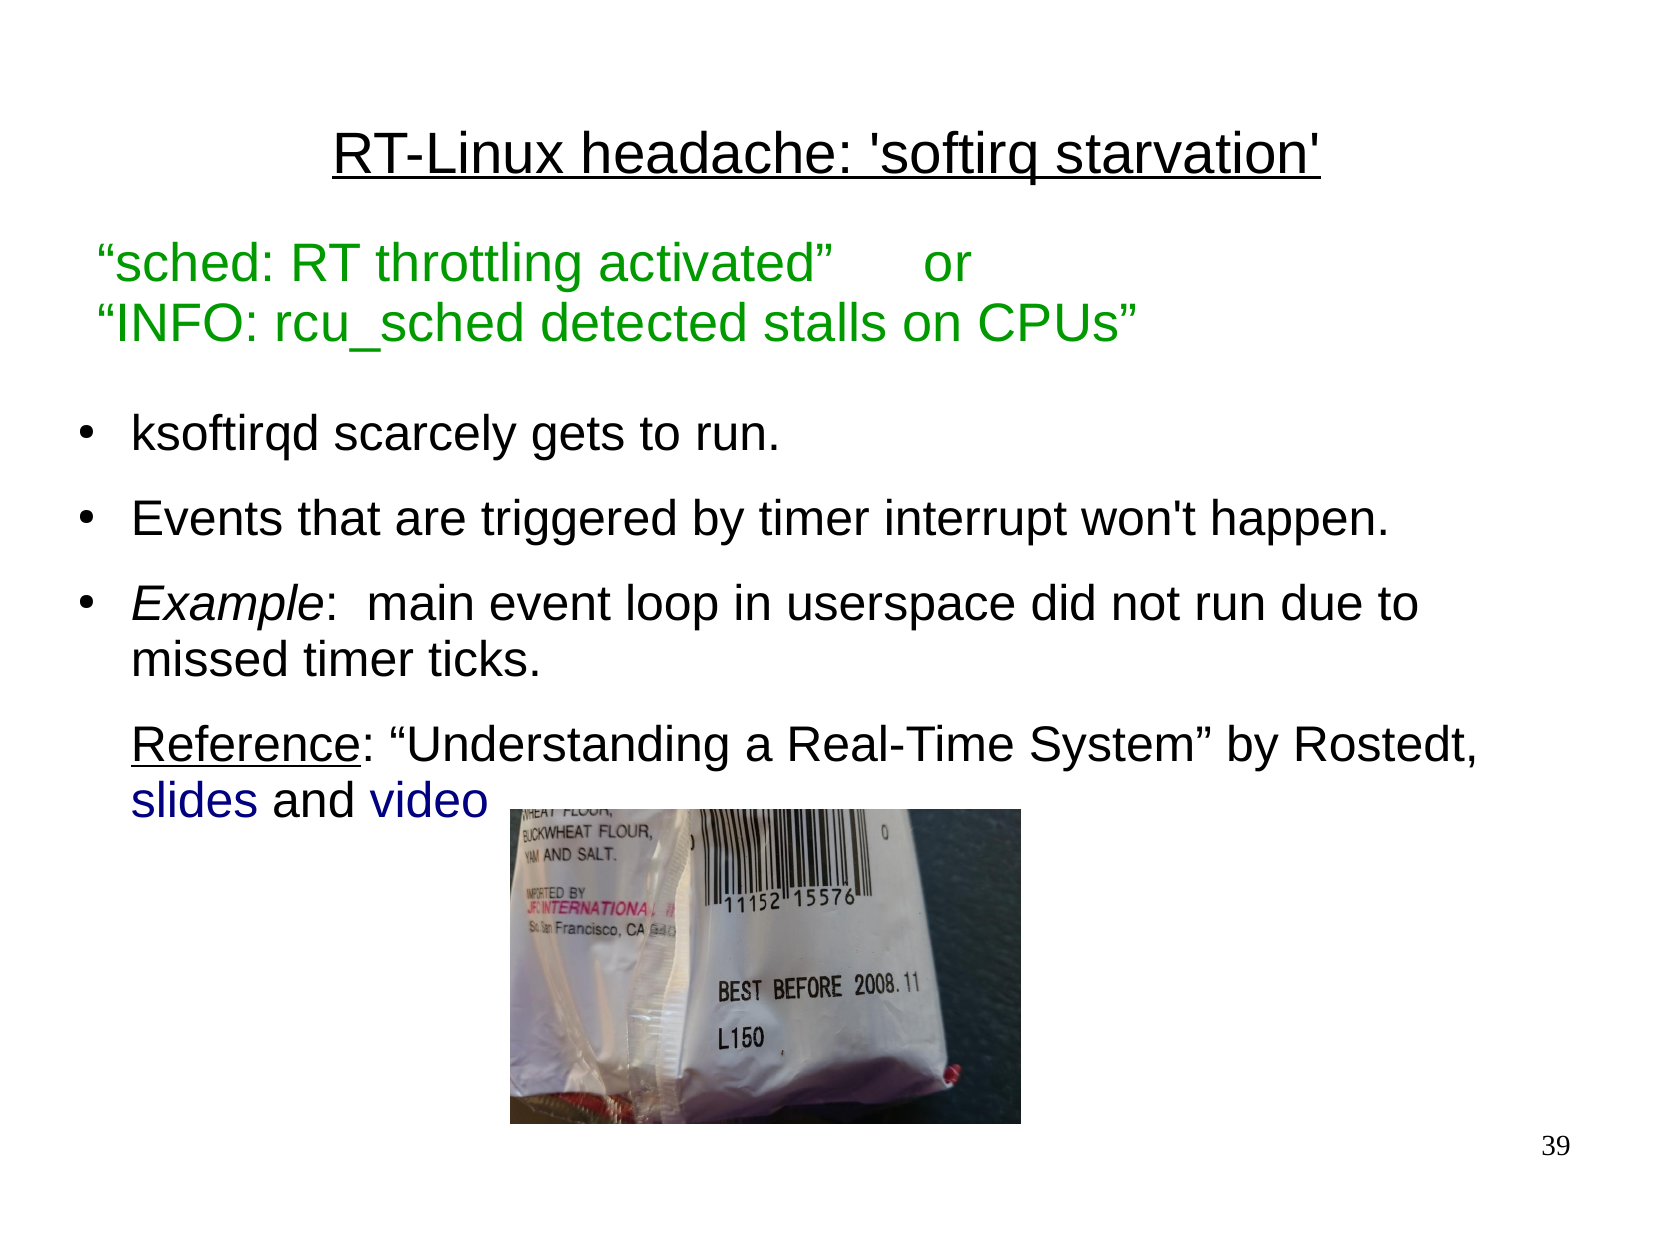

# RT-Linux headache: 'softirq starvation'
“sched: RT throttling activated” or
“INFO: rcu_sched detected stalls on CPUs”
ksoftirqd scarcely gets to run.
Events that are triggered by timer interrupt won't happen.
Example: main event loop in userspace did not run due to missed timer ticks.
Reference: “Understanding a Real-Time System” by Rostedt, slides and video
39